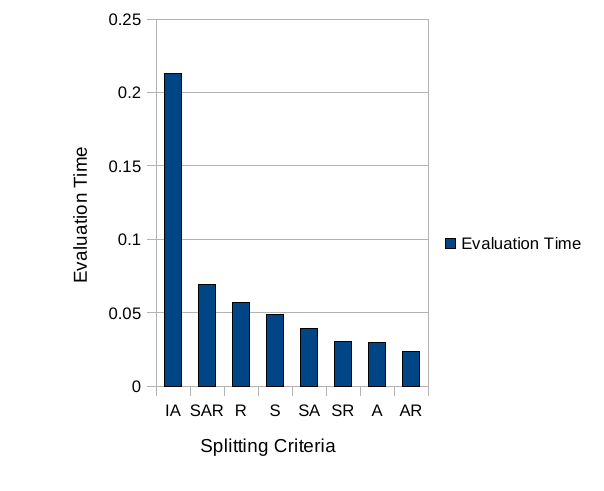

### Chart
| Category | Evaluation Time |
|---|---|
| IA | 0.2129485653 |
| SAR | 0.0693427654 |
| R | 0.0566627822 |
| S | 0.0490166622 |
| SA | 0.0395402471 |
| SR | 0.0305546026 |
| A | 0.0295480669 |
| AR | 0.0233279248 |